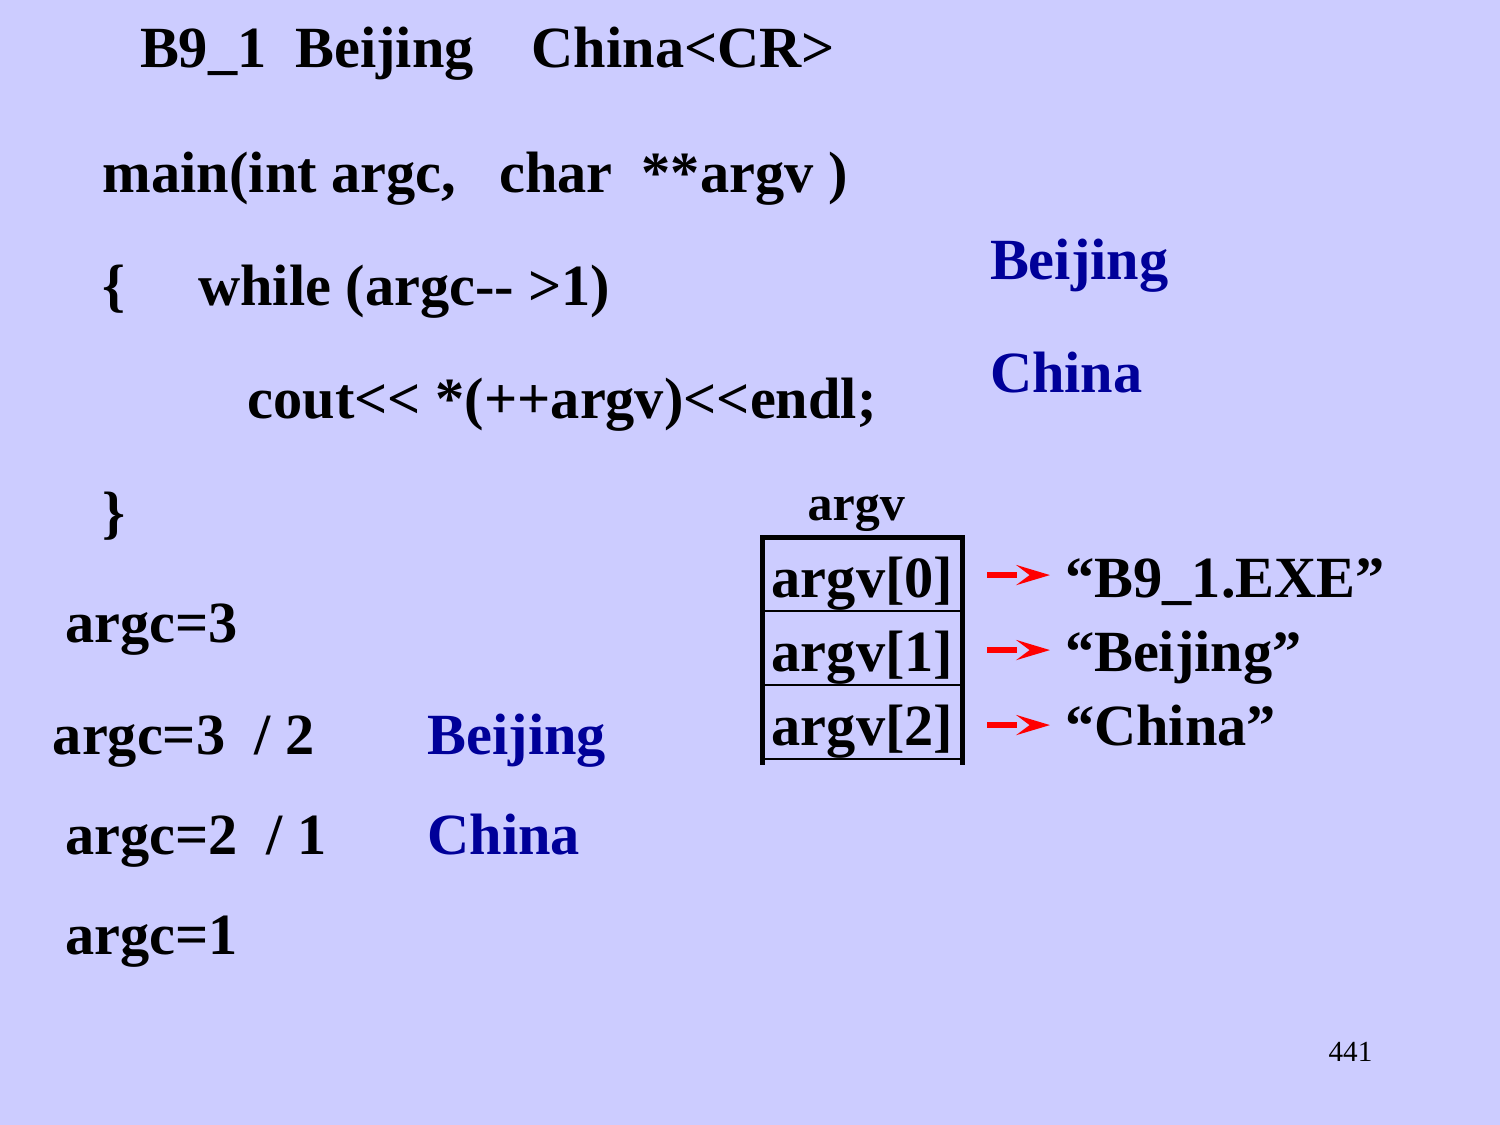

B9_1 Beijing China<CR>
main(int argc, char **argv )
{ while (argc-- >1)
 cout<< *(++argv)<<endl;
}
Beijing
China
argv
argv[0]
“B9_1.EXE”
argv[1]
“Beijing”
argv[2]
“China”
argc=3
argc=3 / 2
Beijing
argc=2 / 1
China
argc=1